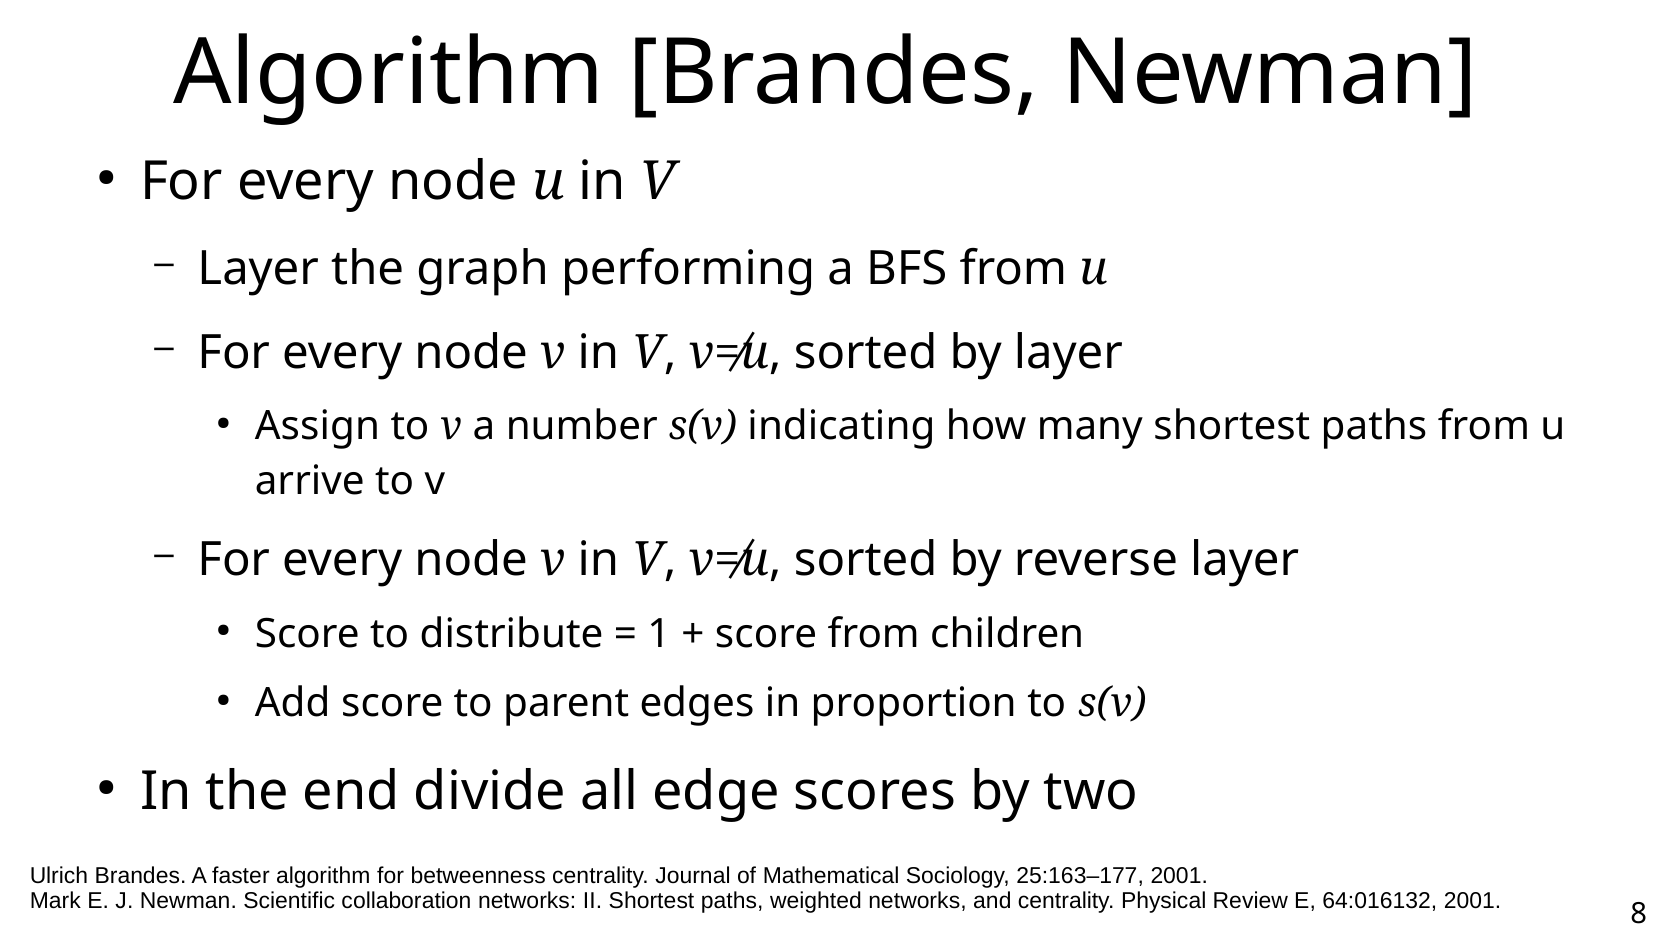

# Algorithm [Brandes, Newman]
For every node u in V
Layer the graph performing a BFS from u
For every node v in V, v≠u, sorted by layer
Assign to v a number s(v) indicating how many shortest paths from u arrive to v
For every node v in V, v≠u, sorted by reverse layer
Score to distribute = 1 + score from children
Add score to parent edges in proportion to s(v)
In the end divide all edge scores by two
Ulrich Brandes. A faster algorithm for betweenness centrality. Journal of Mathematical Sociology, 25:163–177, 2001.
Mark E. J. Newman. Scientific collaboration networks: II. Shortest paths, weighted networks, and centrality. Physical Review E, 64:016132, 2001.
8